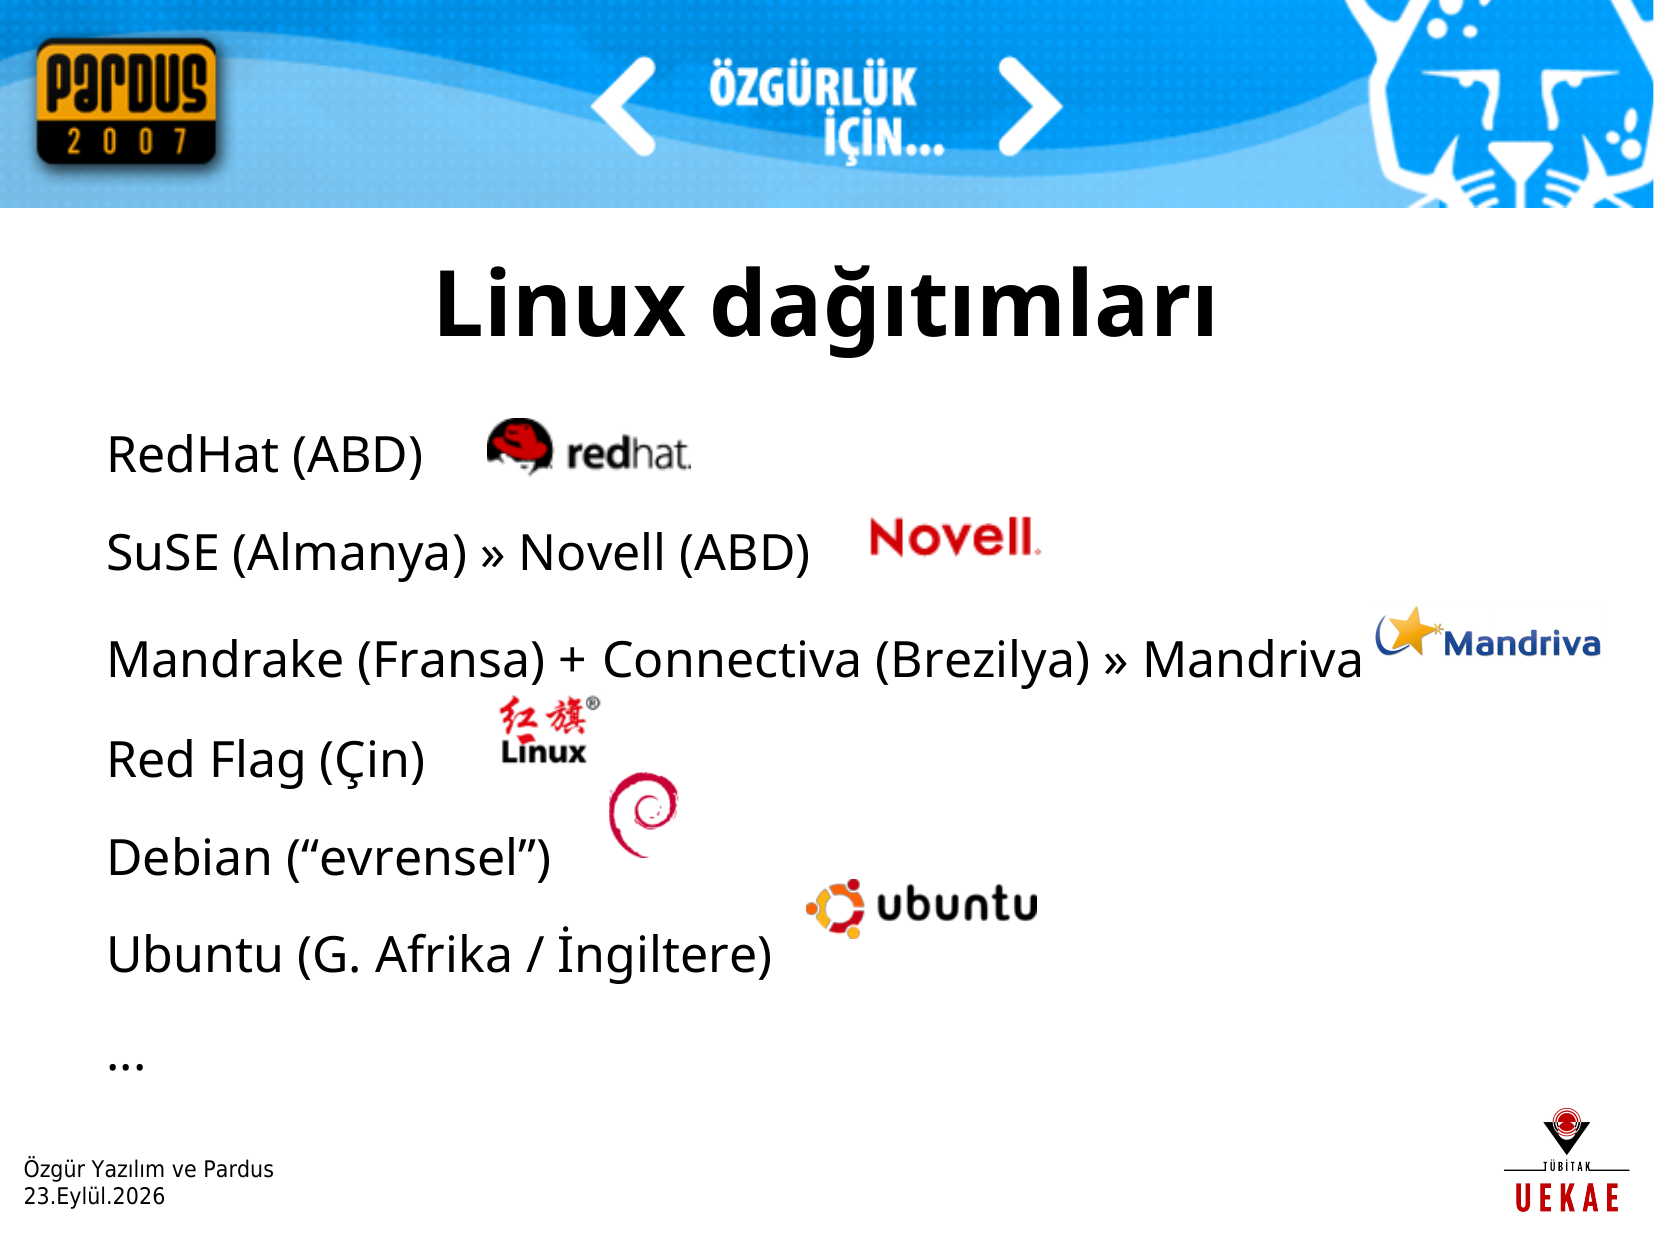

# Linux dağıtımları
RedHat (ABD)
SuSE (Almanya) » Novell (ABD)
Mandrake (Fransa) + Connectiva (Brezilya) » Mandriva
Red Flag (Çin)
Debian (“evrensel”)
Ubuntu (G. Afrika / İngiltere)
...